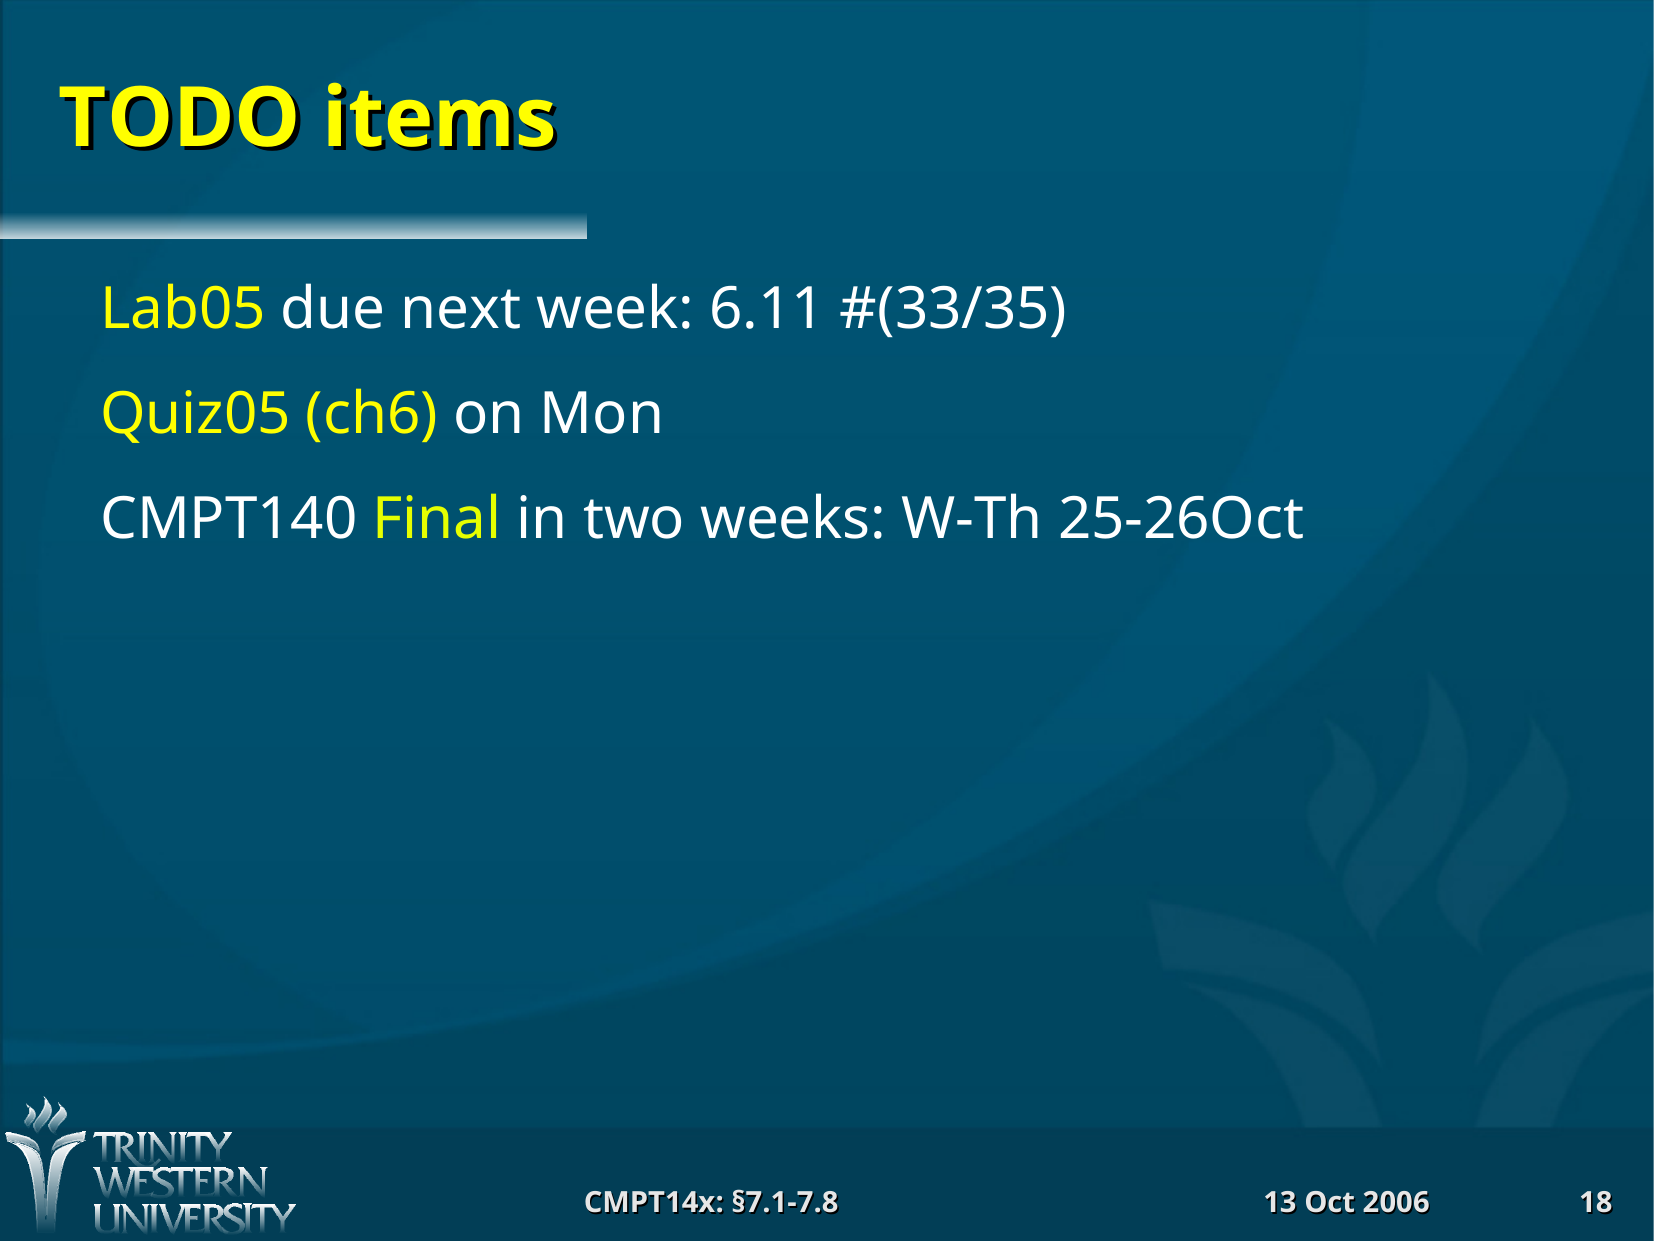

# TODO items
Lab05 due next week: 6.11 #(33/35)
Quiz05 (ch6) on Mon
CMPT140 Final in two weeks: W-Th 25-26Oct
CMPT14x: §7.1-7.8
13 Oct 2006
18